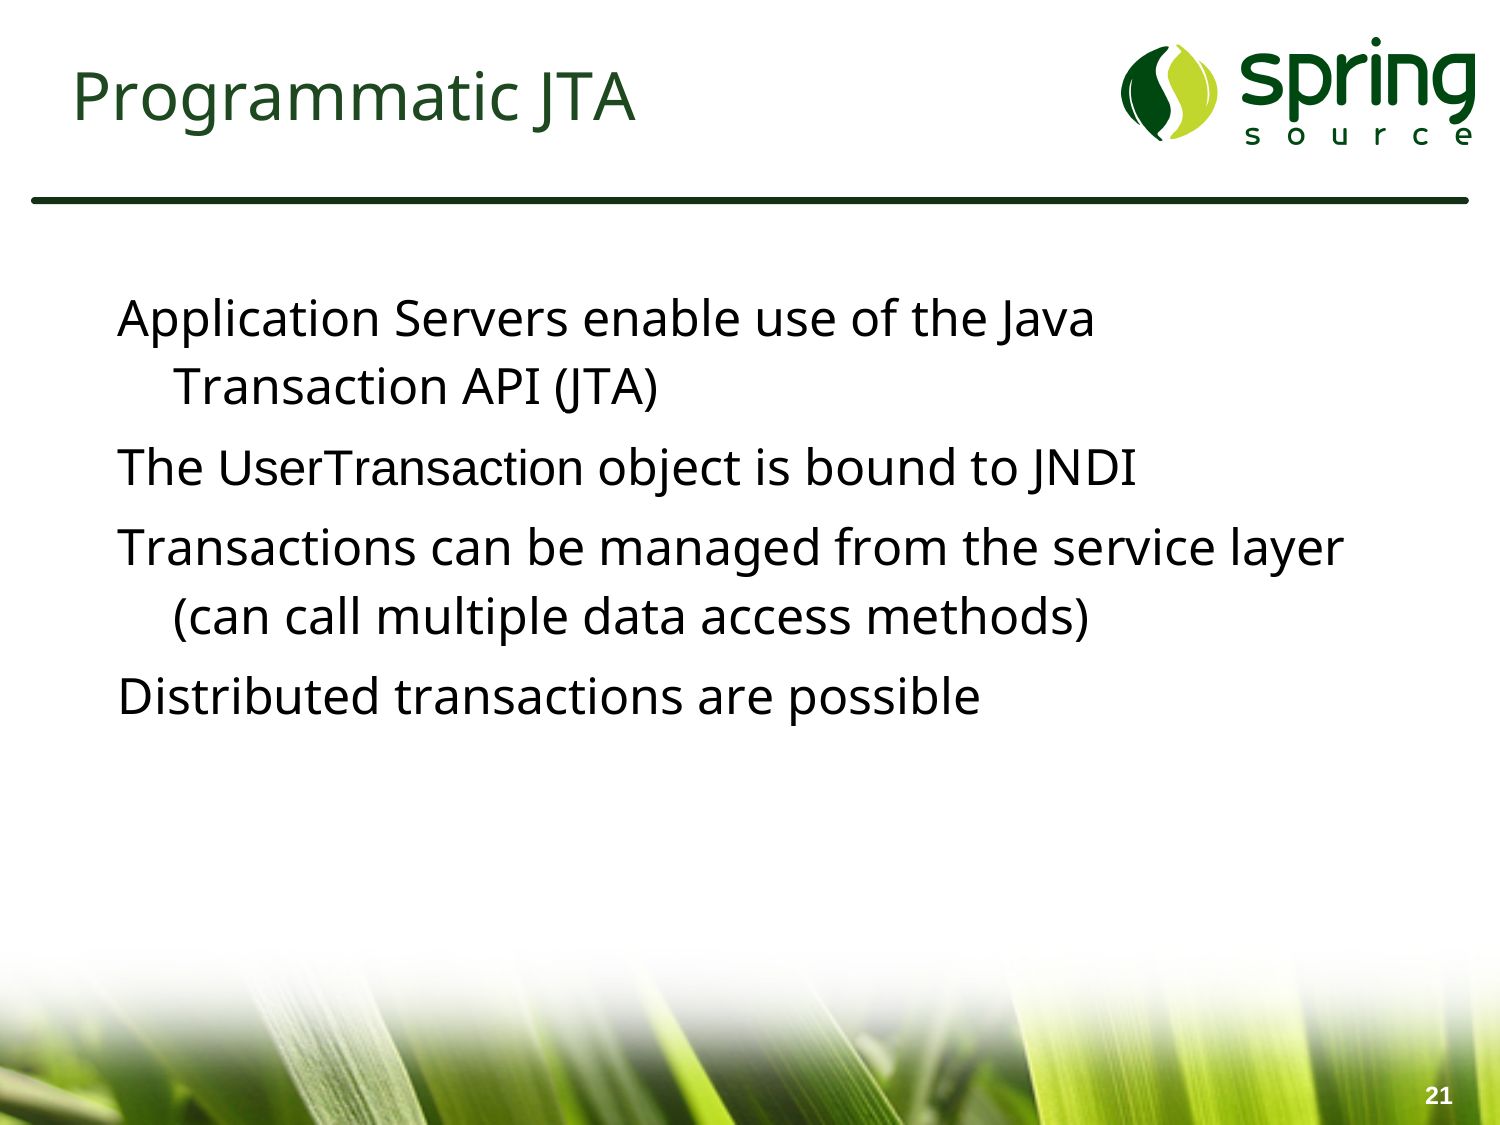

# Programmatic JTA
Application Servers enable use of the Java Transaction API (JTA)
The UserTransaction object is bound to JNDI
Transactions can be managed from the service layer (can call multiple data access methods)
Distributed transactions are possible